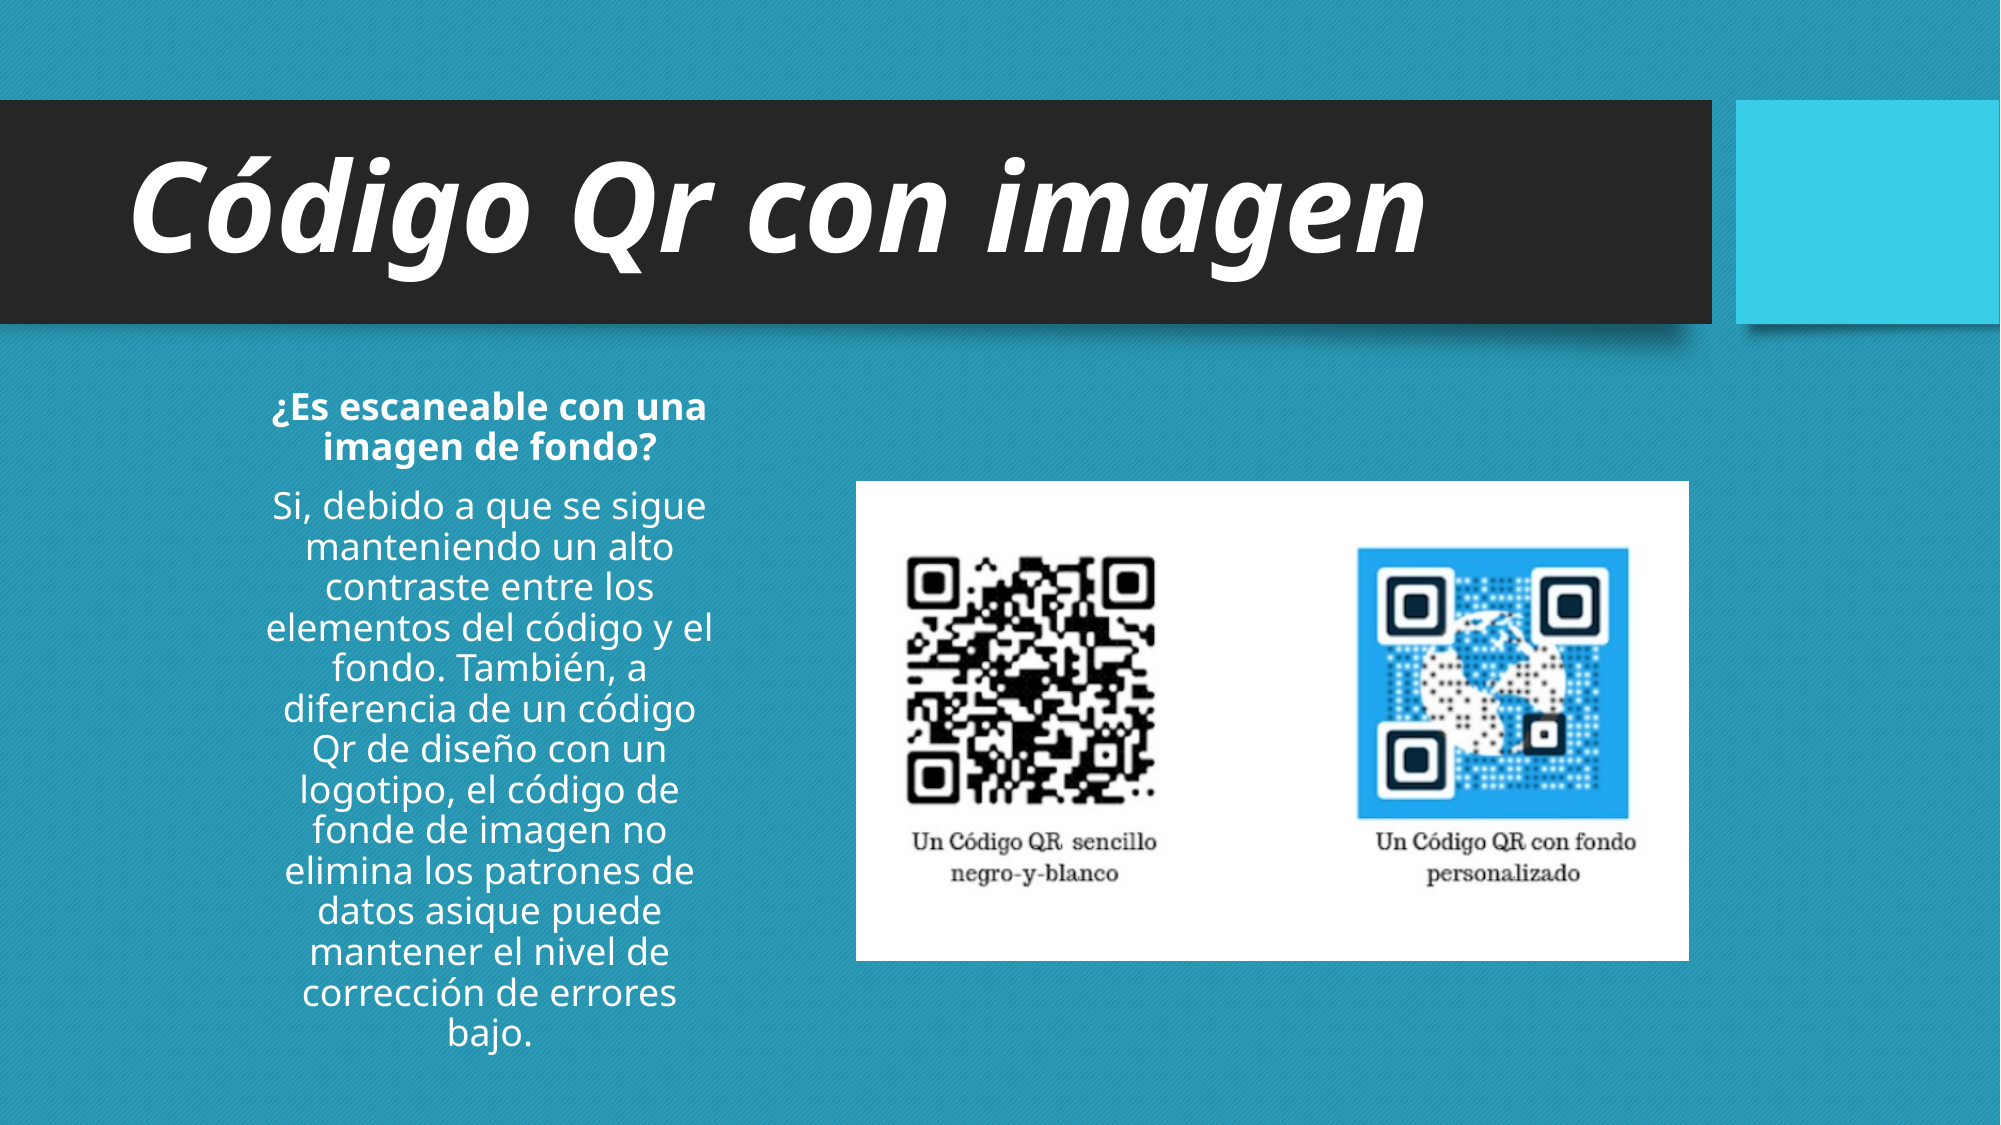

# Código Qr con imagen
¿Es escaneable con una imagen de fondo?
Si, debido a que se sigue manteniendo un alto contraste entre los elementos del código y el fondo. También, a diferencia de un código Qr de diseño con un logotipo, el código de fonde de imagen no elimina los patrones de datos asique puede mantener el nivel de corrección de errores bajo.